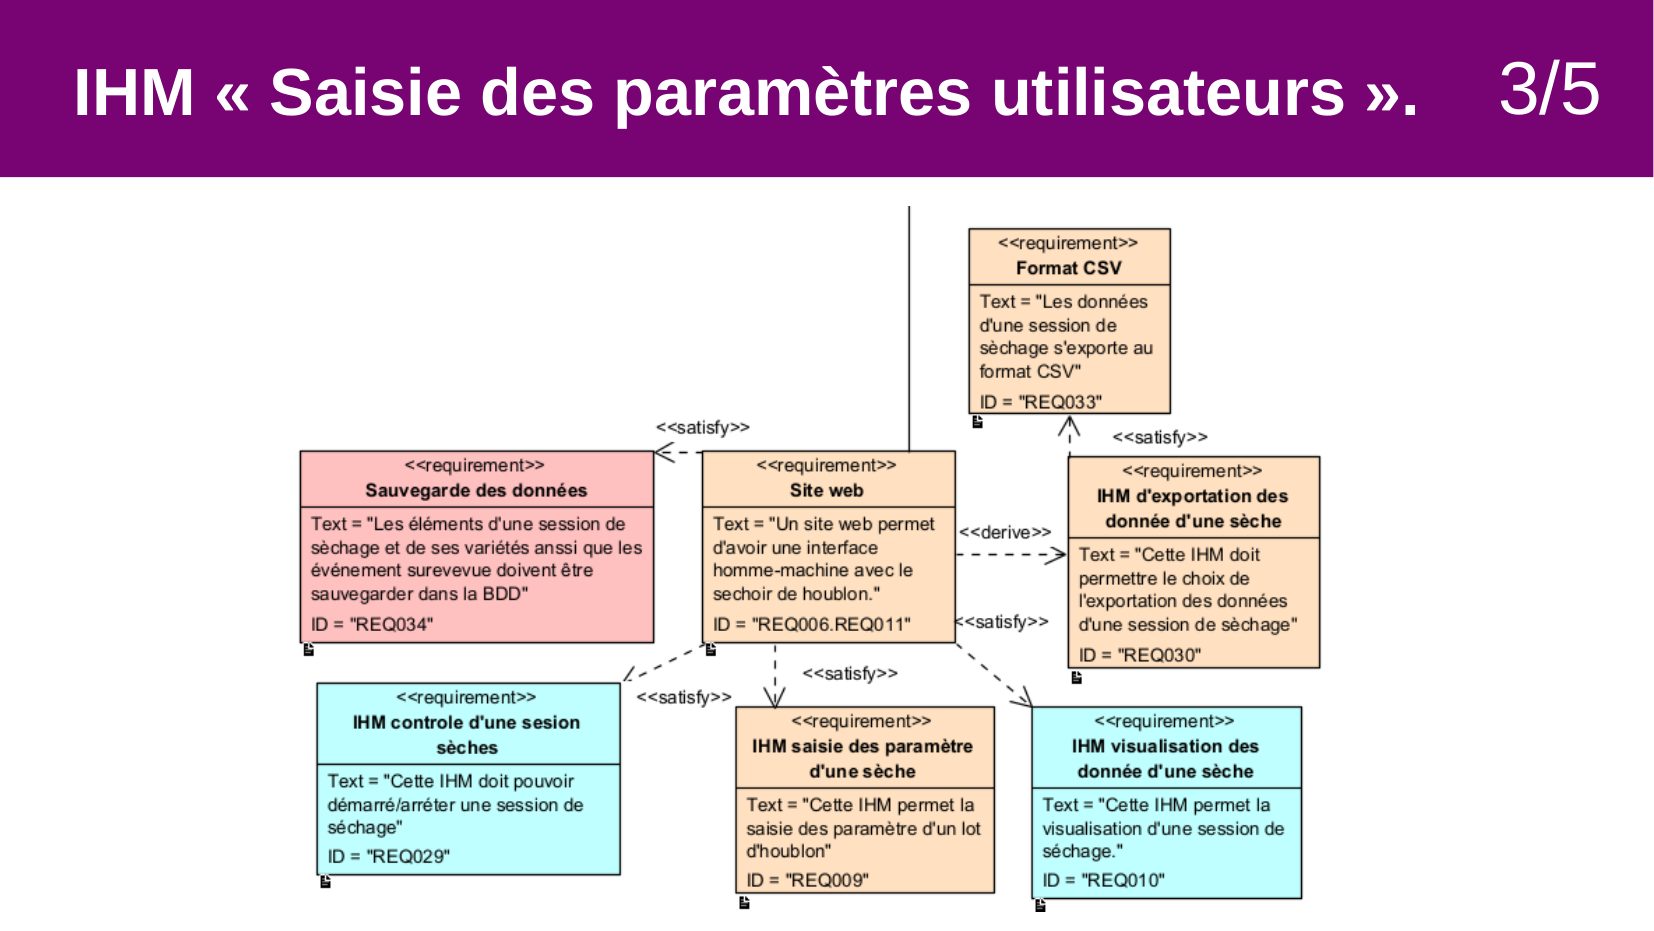

3/5
3/5
Configuration service Web.
IHM « Saisie des paramètres utilisateurs ».